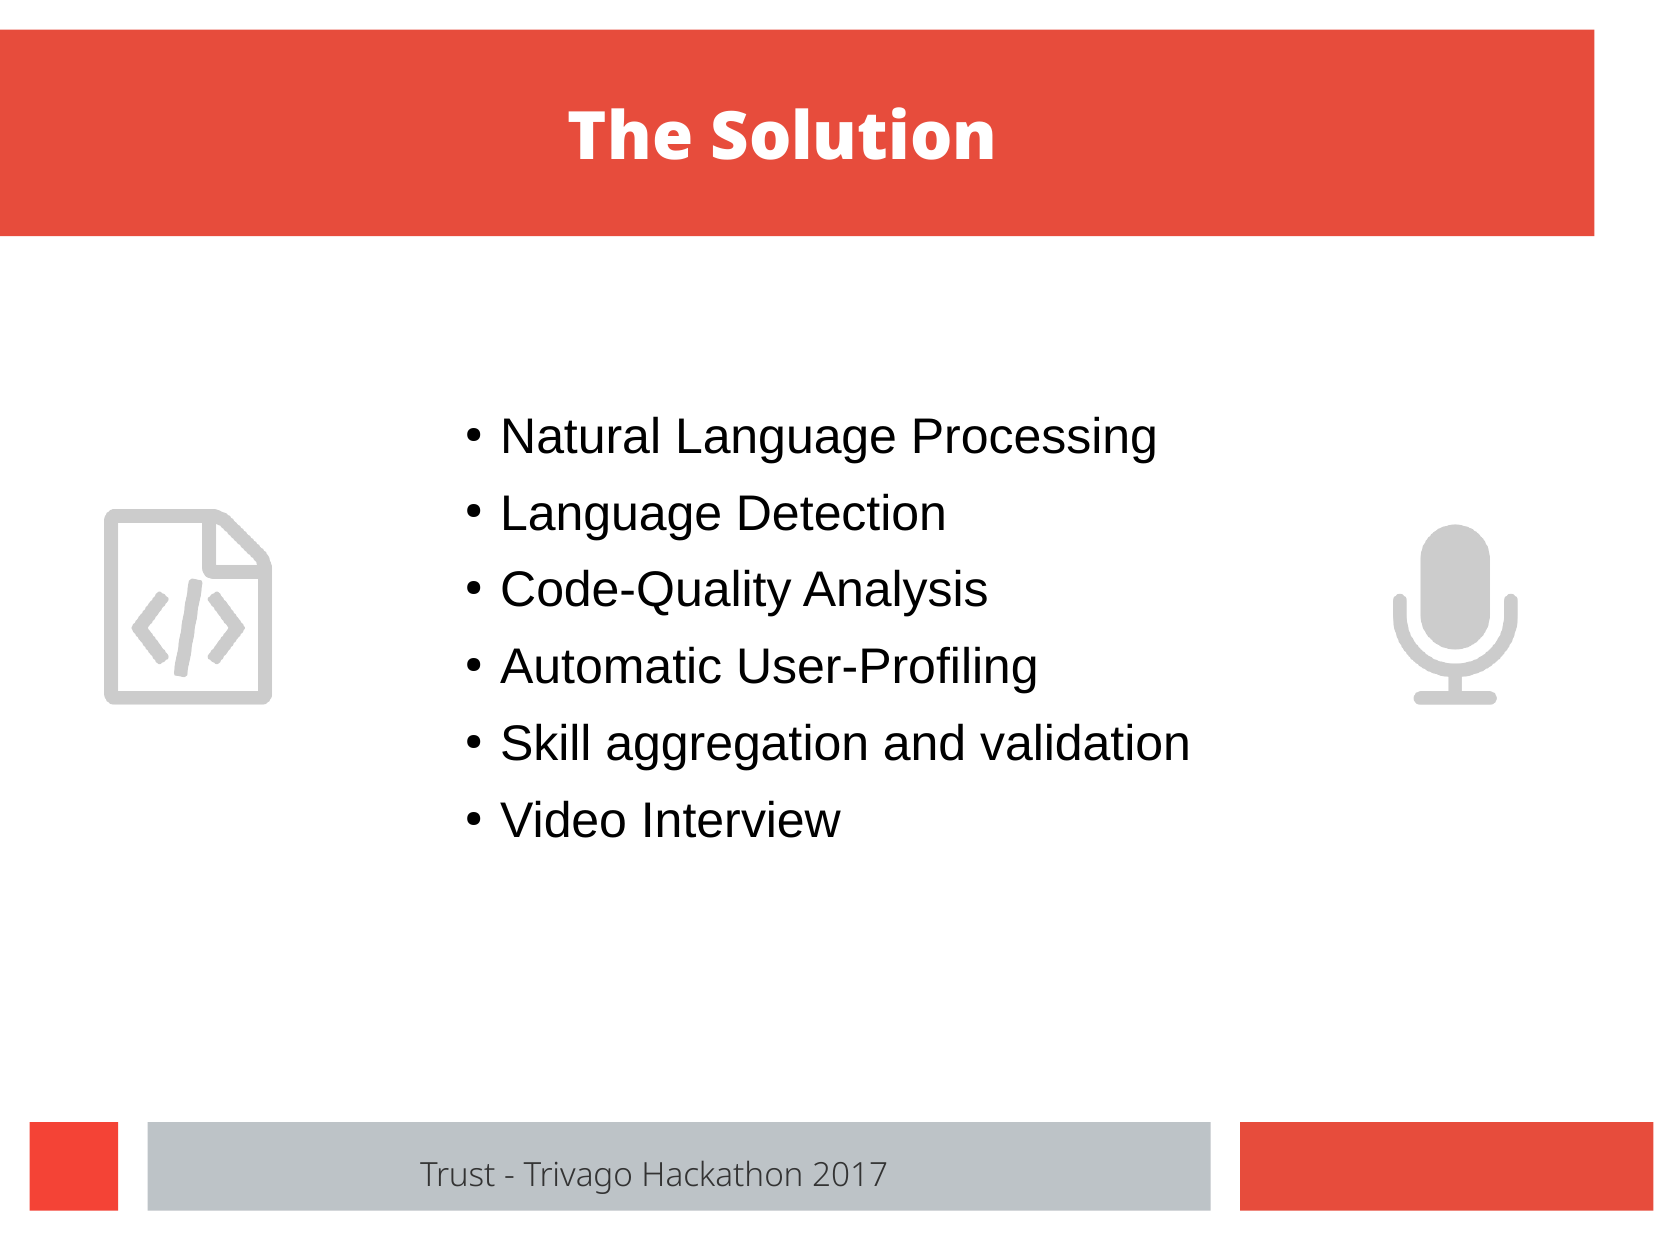

# The Solution
Natural Language Processing
Language Detection
Code-Quality Analysis
Automatic User-Profiling
Skill aggregation and validation
Video Interview
Trust - Trivago Hackathon 2017